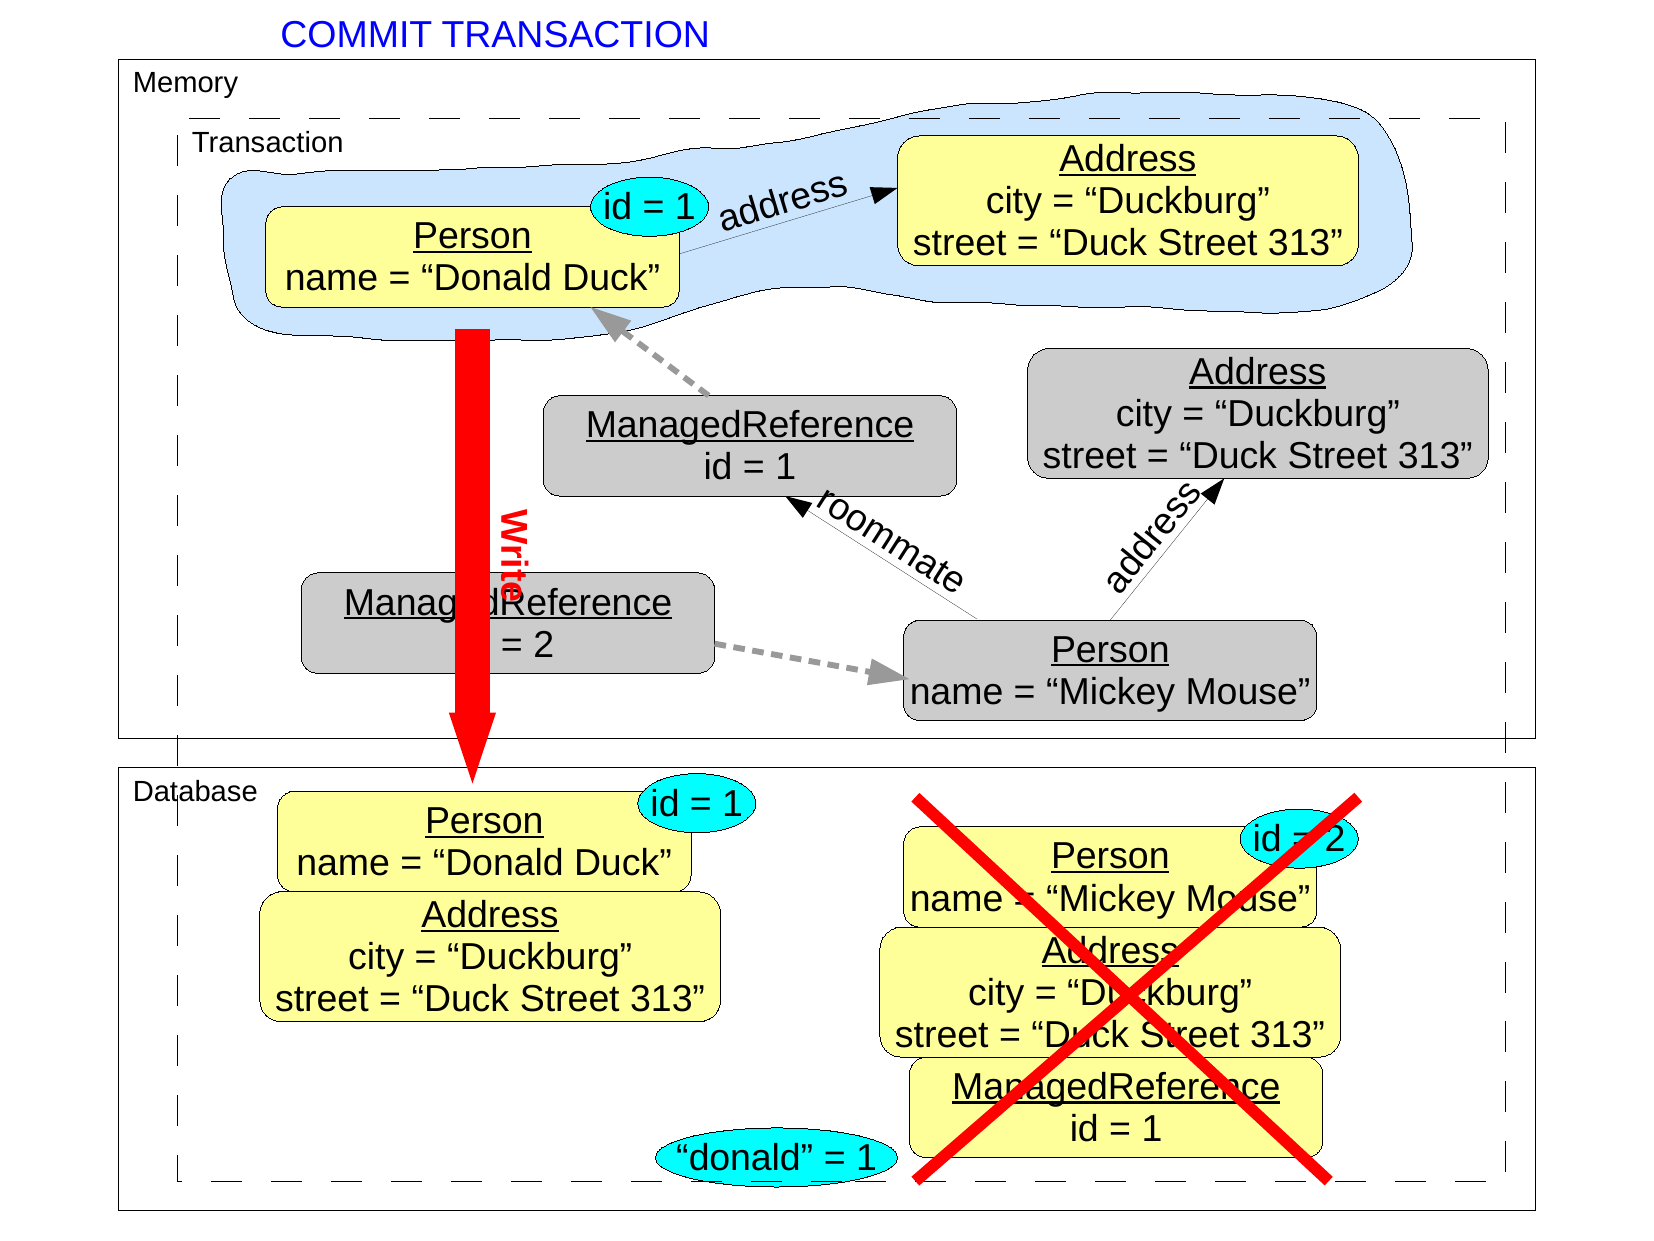

COMMIT TRANSACTION
Memory
Transaction
Address
city = “Duckburg”
street = “Duck Street 313”
id = 1
address
Person
name = “Donald Duck”
Write
Address
city = “Duckburg”
street = “Duck Street 313”
ManagedReference
id = 1
address
roommate
ManagedReference
id = 2
Person
name = “Mickey Mouse”
Database
id = 1
Person
name = “Donald Duck”
id = 2
Person
name = “Mickey Mouse”
Address
city = “Duckburg”
street = “Duck Street 313”
Address
city = “Duckburg”
street = “Duck Street 313”
ManagedReference
id = 1
“donald” = 1